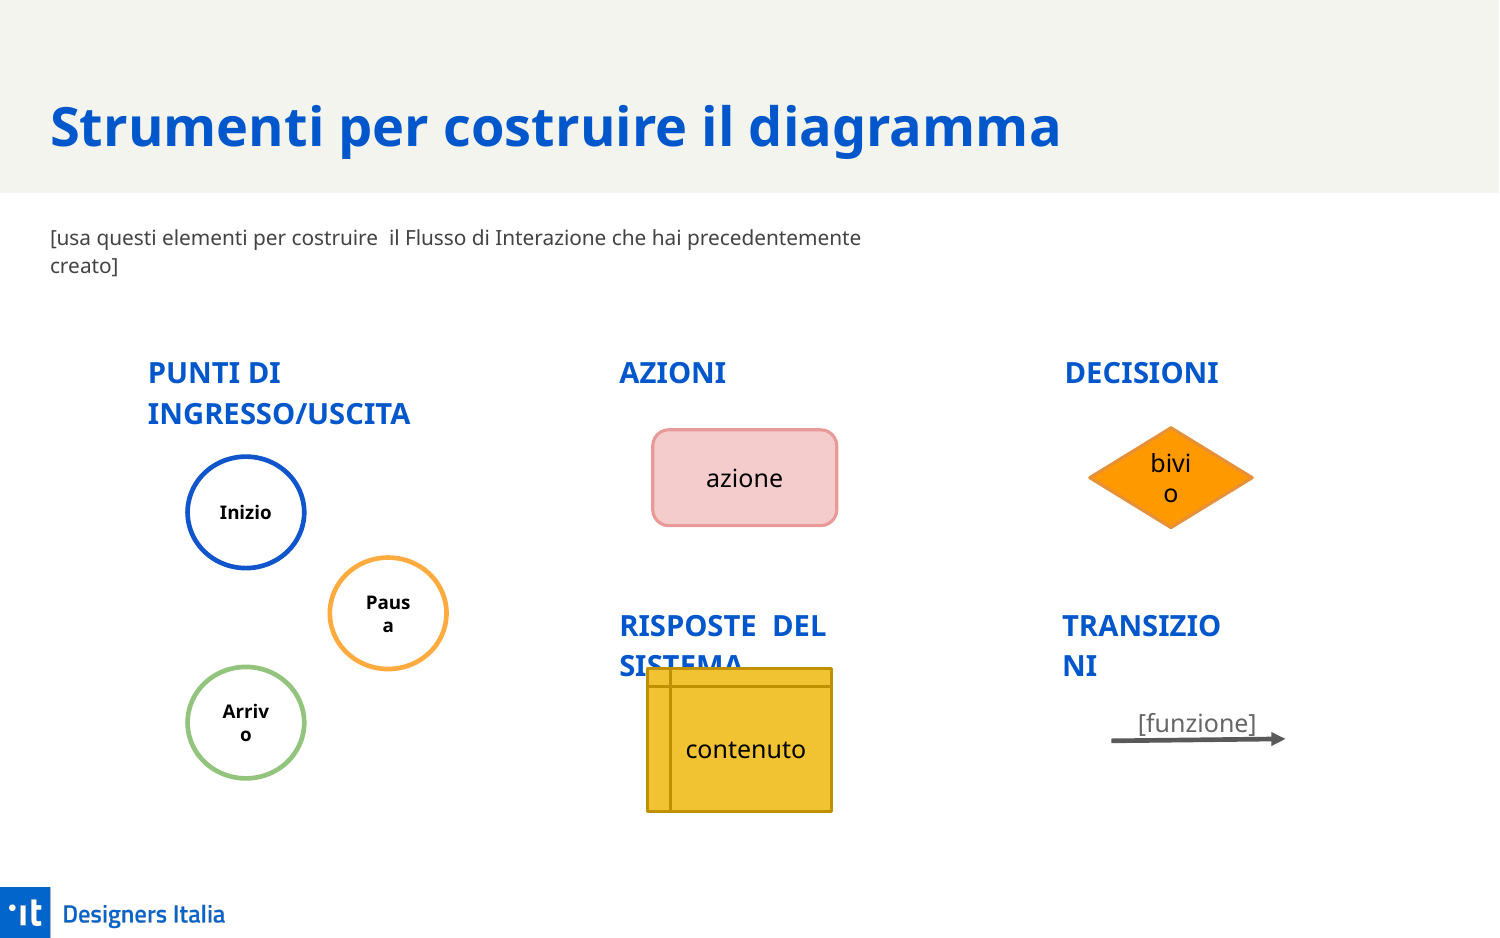

Strumenti per costruire il diagramma
[usa questi elementi per costruire il Flusso di Interazione che hai precedentemente creato]
PUNTI DI INGRESSO/USCITA
AZIONI
DECISIONI
bivio
azione
Inizio
Pausa
RISPOSTE DEL SISTEMA
TRANSIZIONI
Arrivo
contenuto
[funzione]